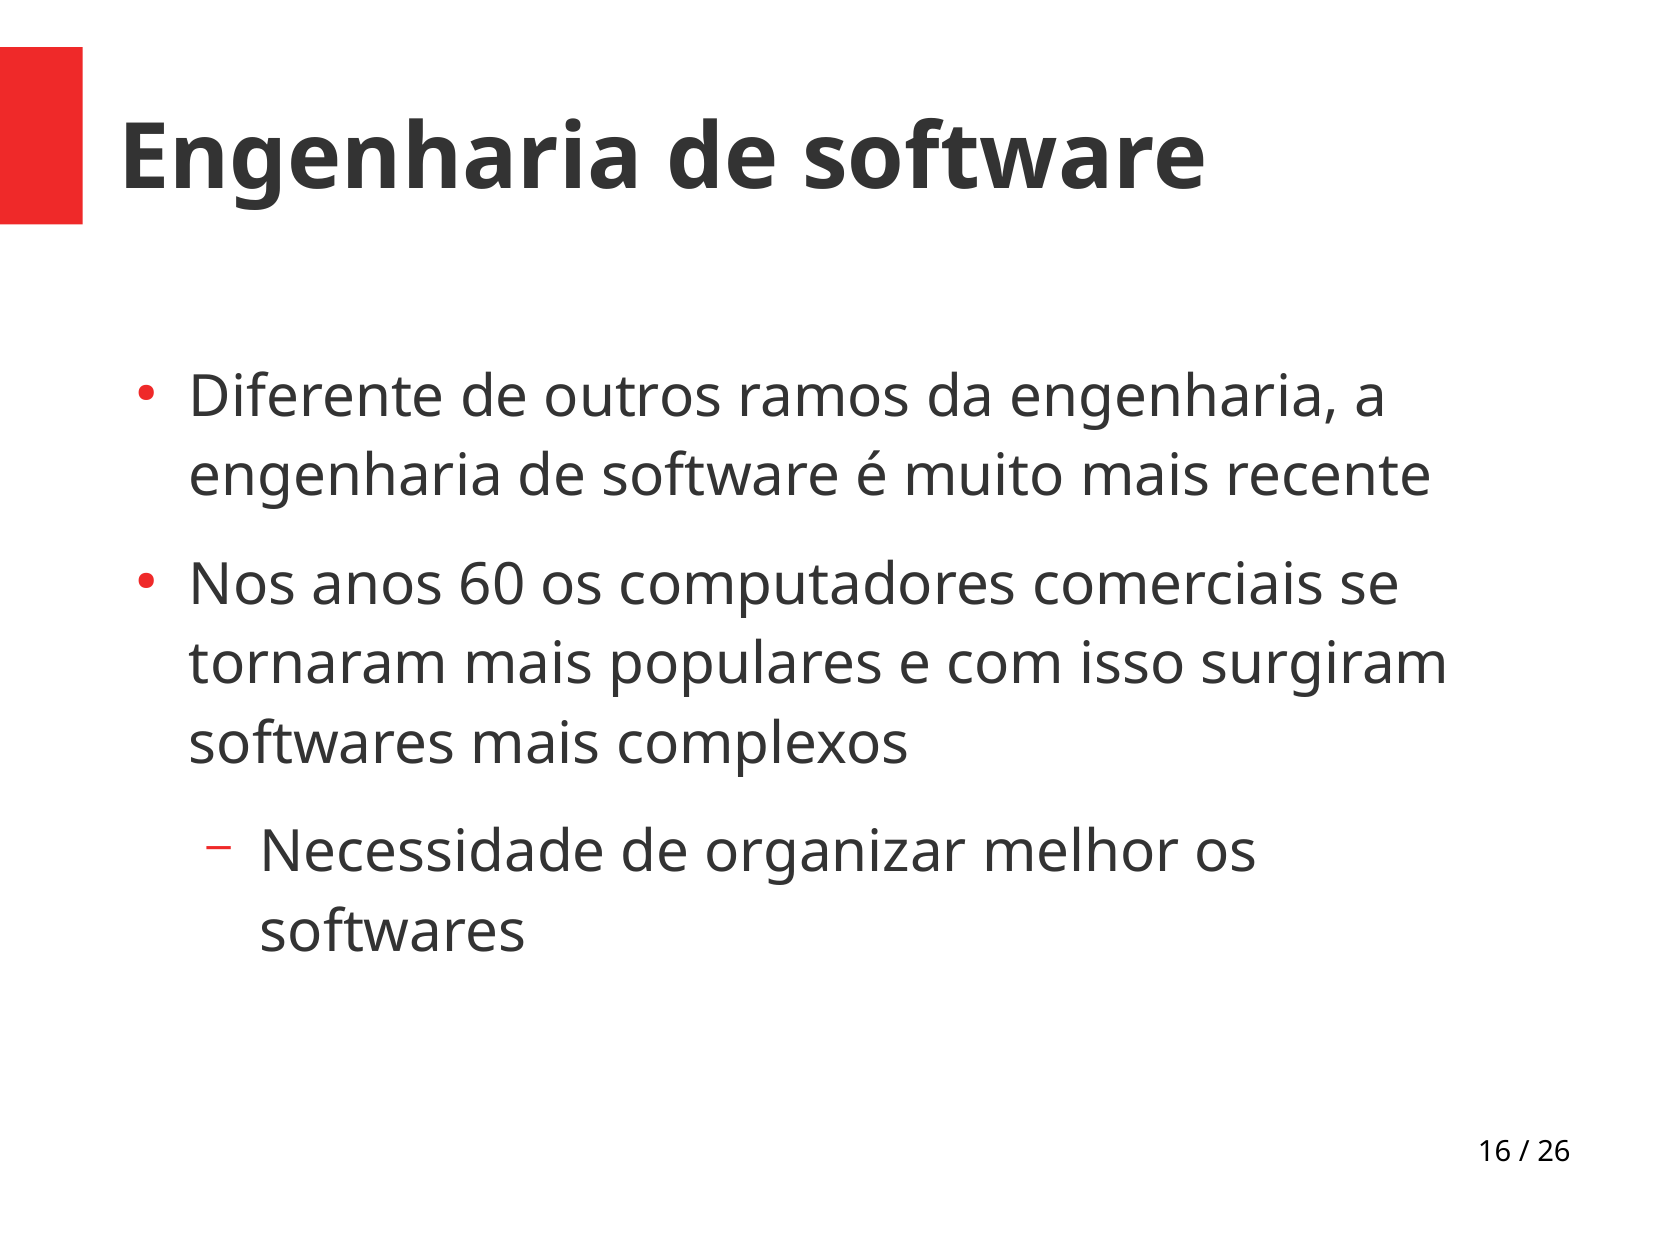

# Engenharia de software
Diferente de outros ramos da engenharia, a engenharia de software é muito mais recente
Nos anos 60 os computadores comerciais se tornaram mais populares e com isso surgiram softwares mais complexos
Necessidade de organizar melhor os softwares
16